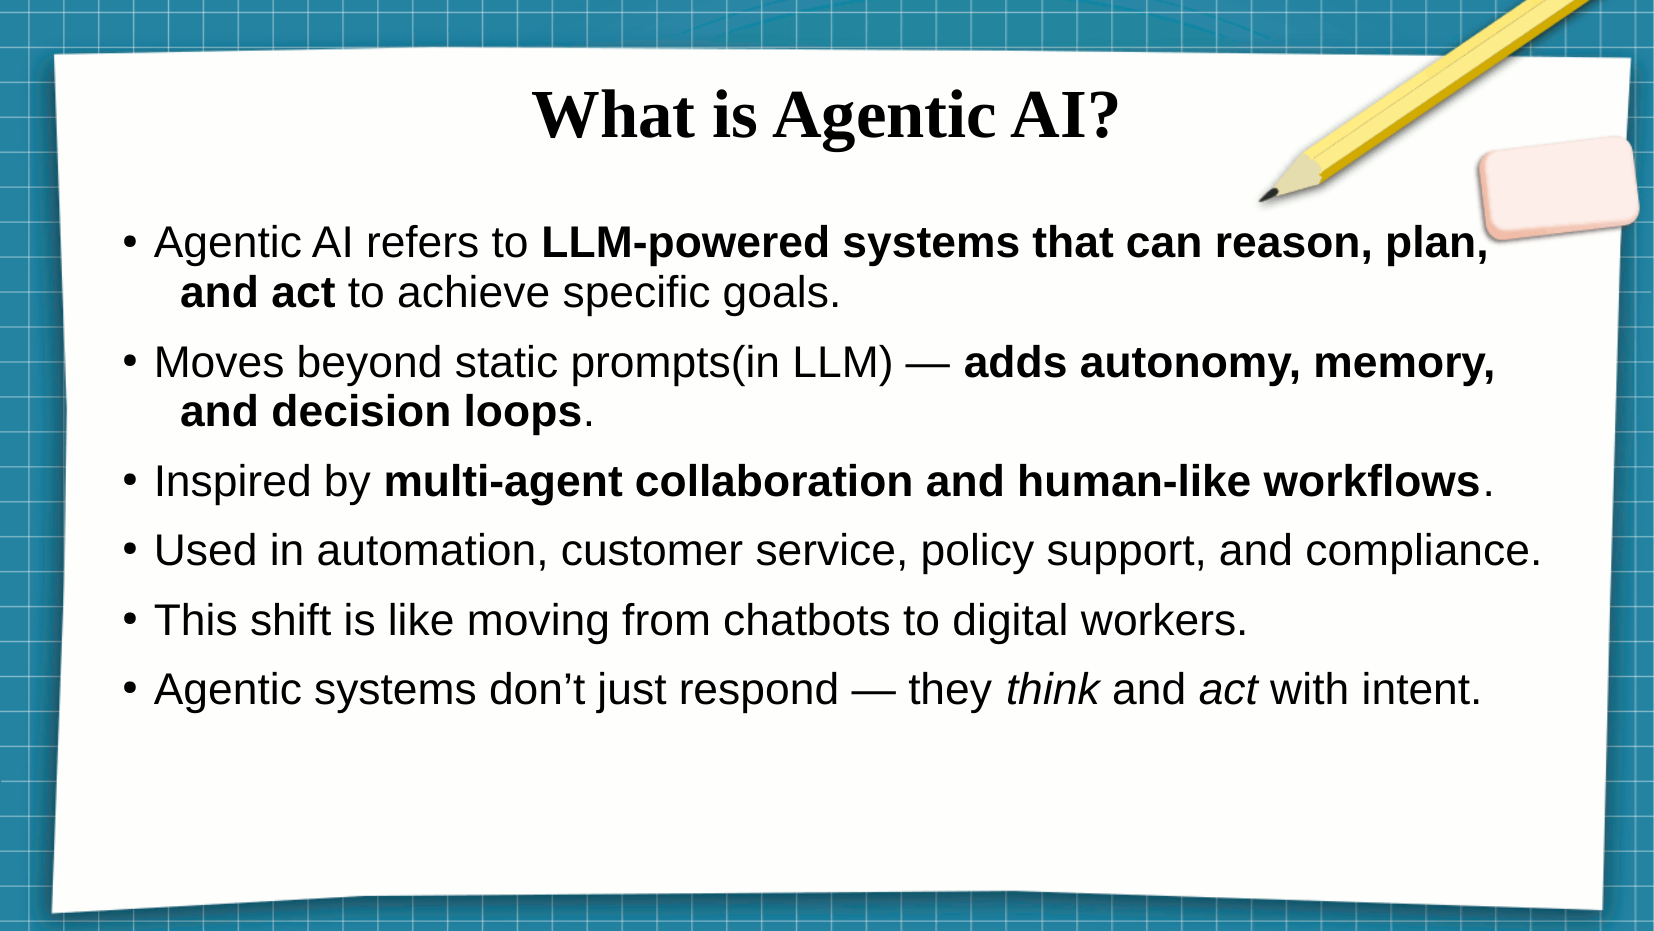

# What is Agentic AI?
Agentic AI refers to LLM-powered systems that can reason, plan, and act to achieve specific goals.
Moves beyond static prompts(in LLM) — adds autonomy, memory, and decision loops.
Inspired by multi-agent collaboration and human-like workflows.
Used in automation, customer service, policy support, and compliance.
This shift is like moving from chatbots to digital workers.
Agentic systems don’t just respond — they think and act with intent.